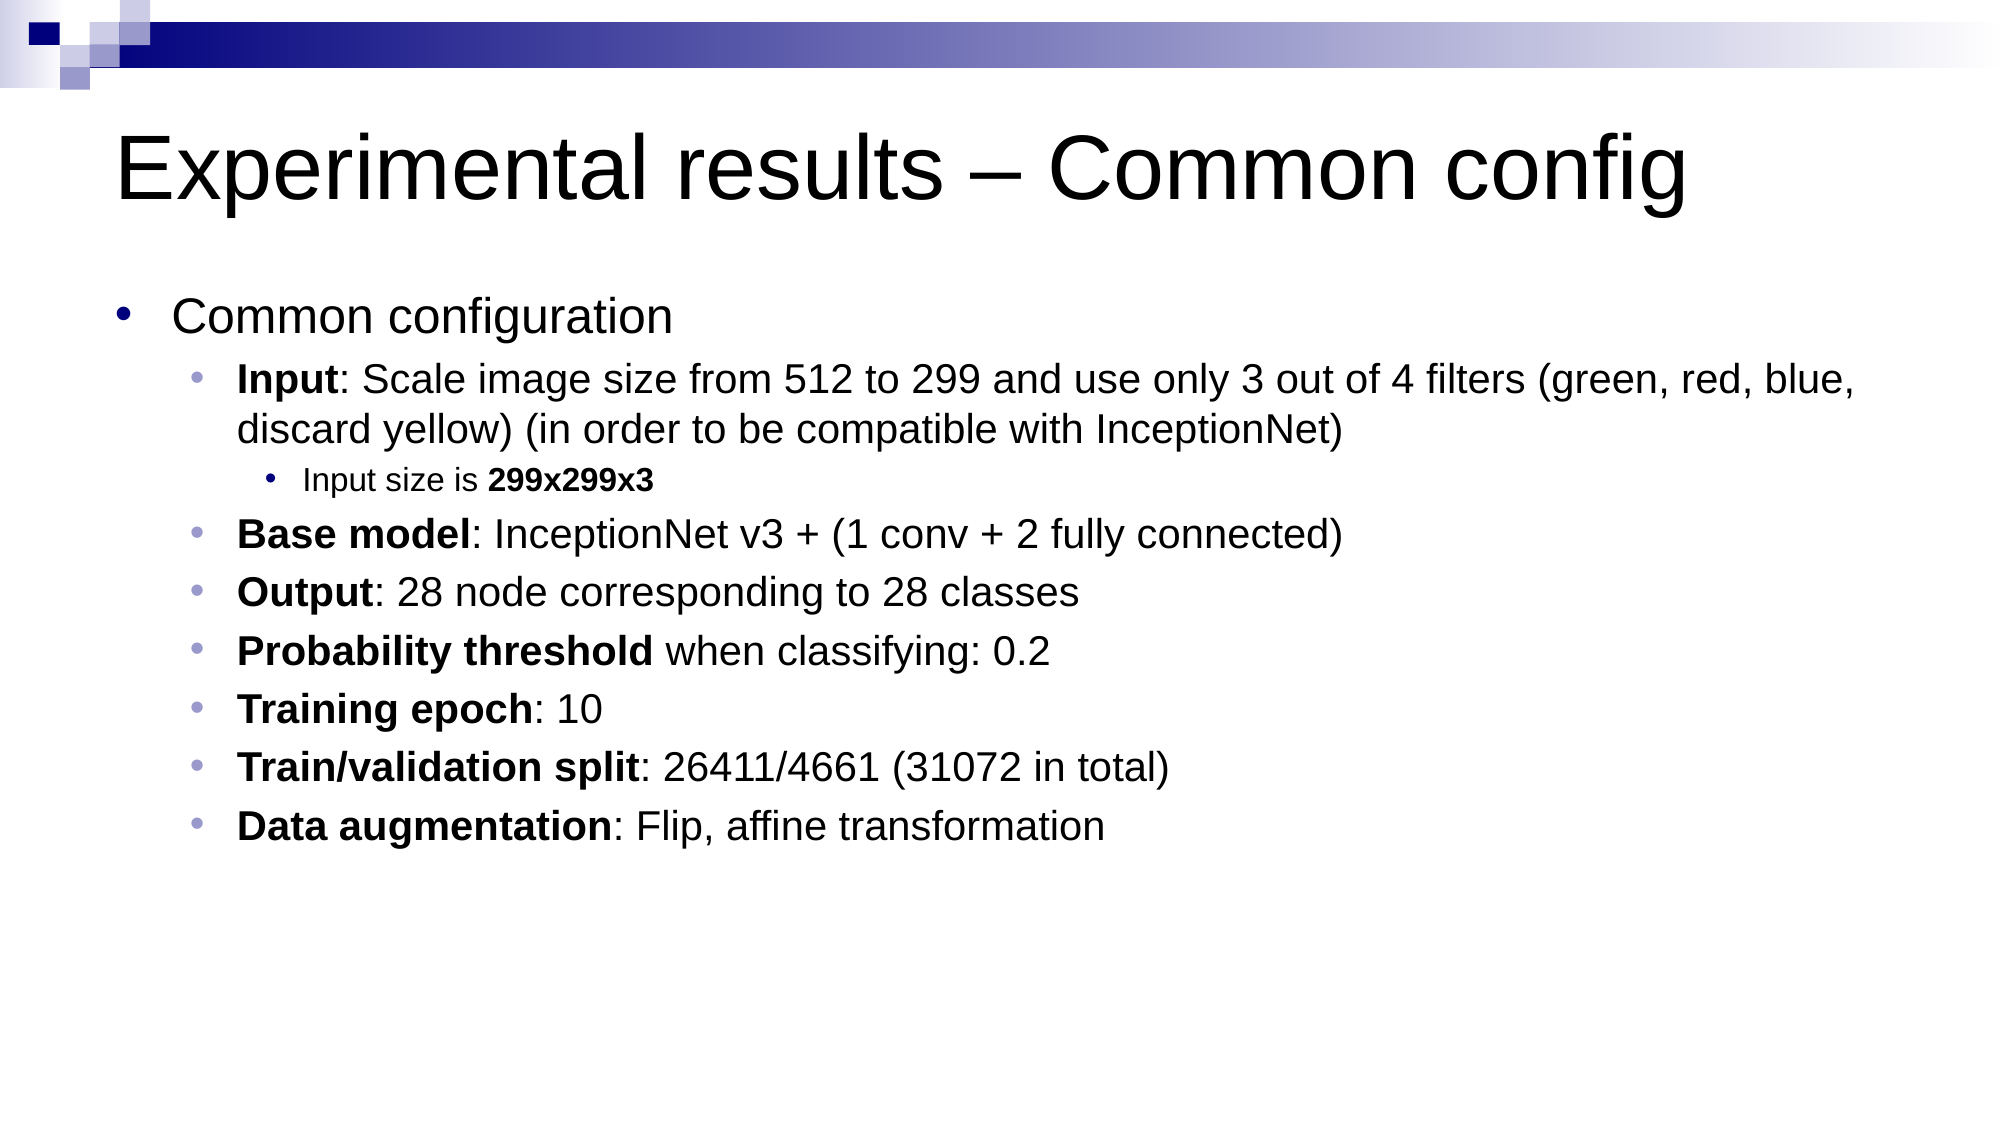

# Experimental results – Common config
Common configuration
Input: Scale image size from 512 to 299 and use only 3 out of 4 filters (green, red, blue, discard yellow) (in order to be compatible with InceptionNet)
Input size is 299x299x3
Base model: InceptionNet v3 + (1 conv + 2 fully connected)
Output: 28 node corresponding to 28 classes
Probability threshold when classifying: 0.2
Training epoch: 10
Train/validation split: 26411/4661 (31072 in total)
Data augmentation: Flip, affine transformation